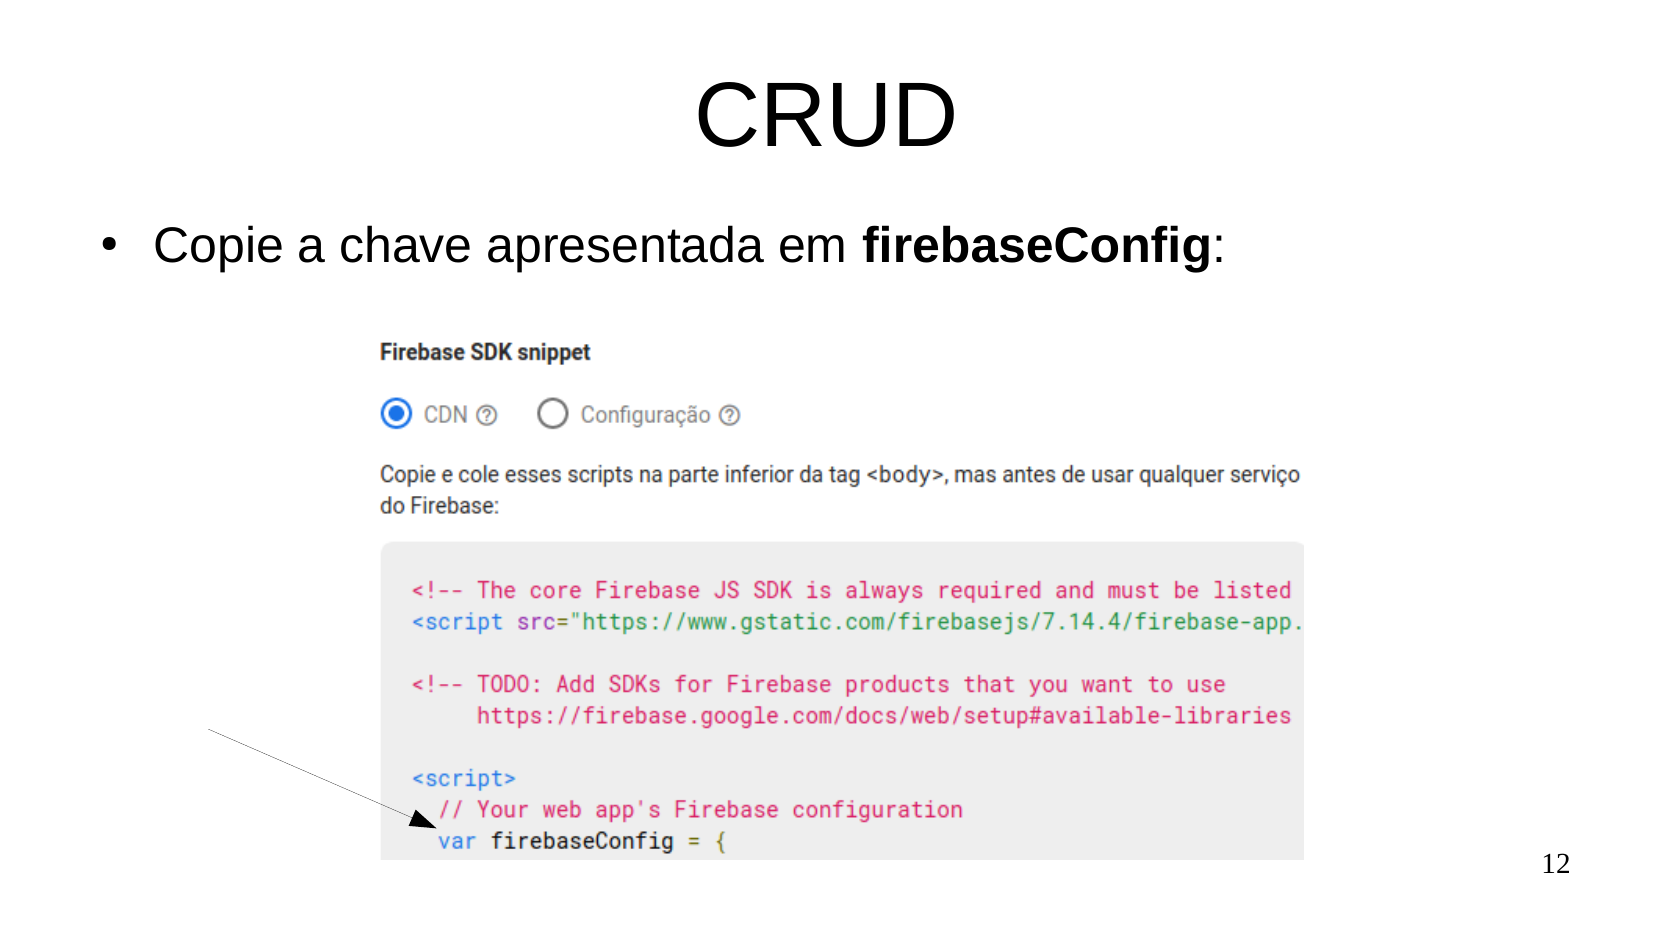

# CRUD
Copie a chave apresentada em firebaseConfig:
12